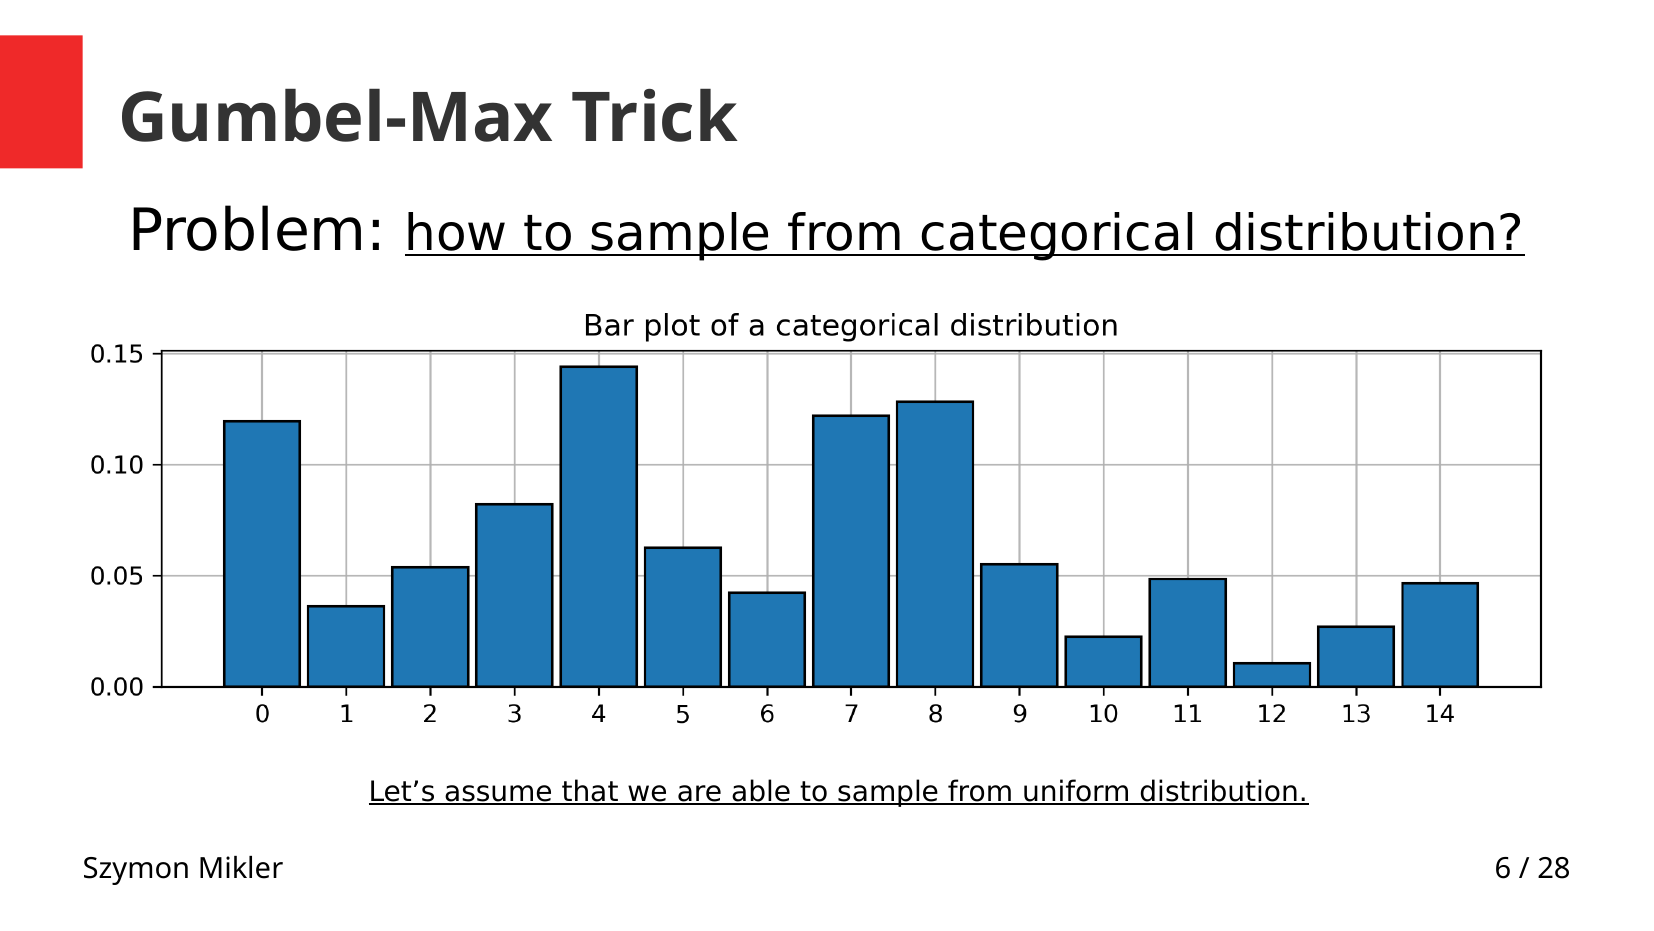

# Gumbel-Max Trick
Problem: how to sample from categorical distribution?
Let’s assume that we are able to sample from uniform distribution.
Szymon Mikler
6